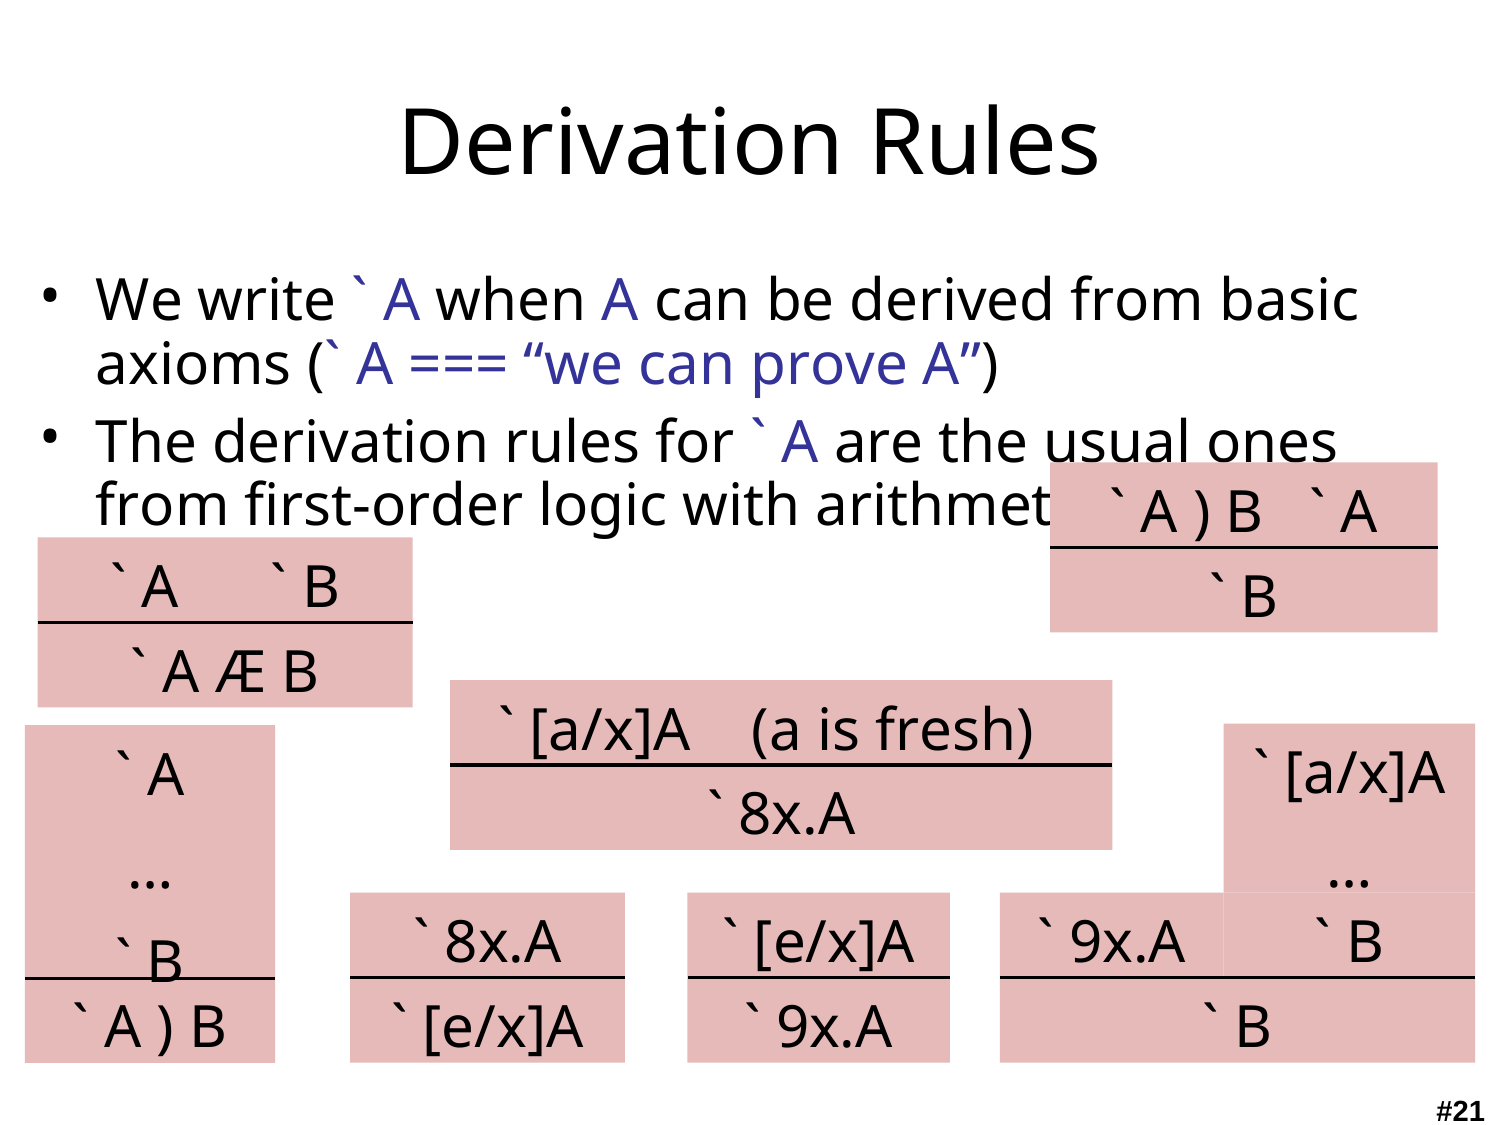

# Derivation Rules
We write ` A when A can be derived from basic axioms (` A === “we can prove A”)
The derivation rules for ` A are the usual ones from first-order logic with arithmetic:
` A ) B ` A
` B
` A ` B
` A Æ B
` [a/x]A (a is fresh)
` 8x.A
` [a/x]A
…
` 9x.A
` B
` B
` A
…
` B
` A ) B
` 8x.A
` [e/x]A
` [e/x]A
` 9x.A
21